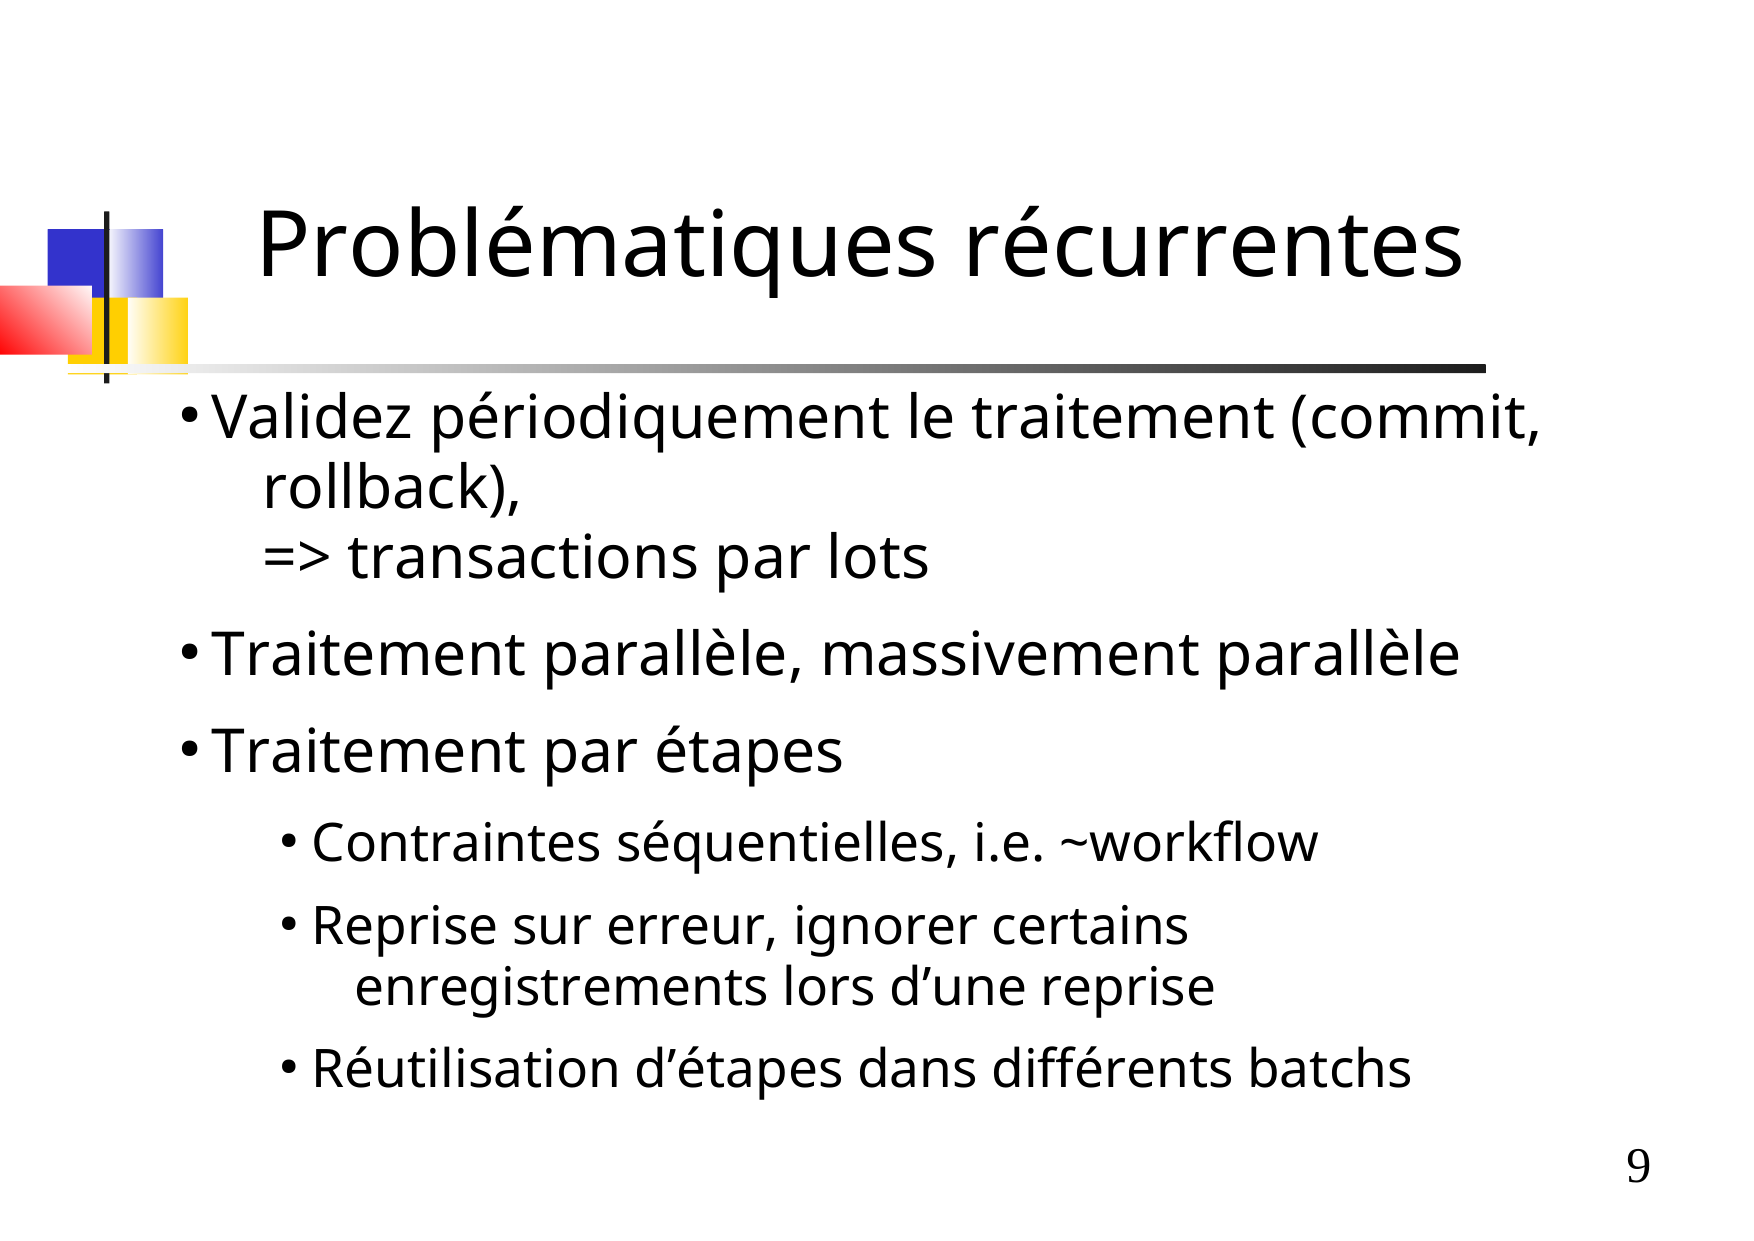

# Problématiques récurrentes
Validez périodiquement le traitement (commit, rollback),
=> transactions par lots
Traitement parallèle, massivement parallèle
Traitement par étapes
Contraintes séquentielles, i.e. ~workflow
Reprise sur erreur, ignorer certains enregistrements lors d’une reprise
Réutilisation d’étapes dans différents batchs